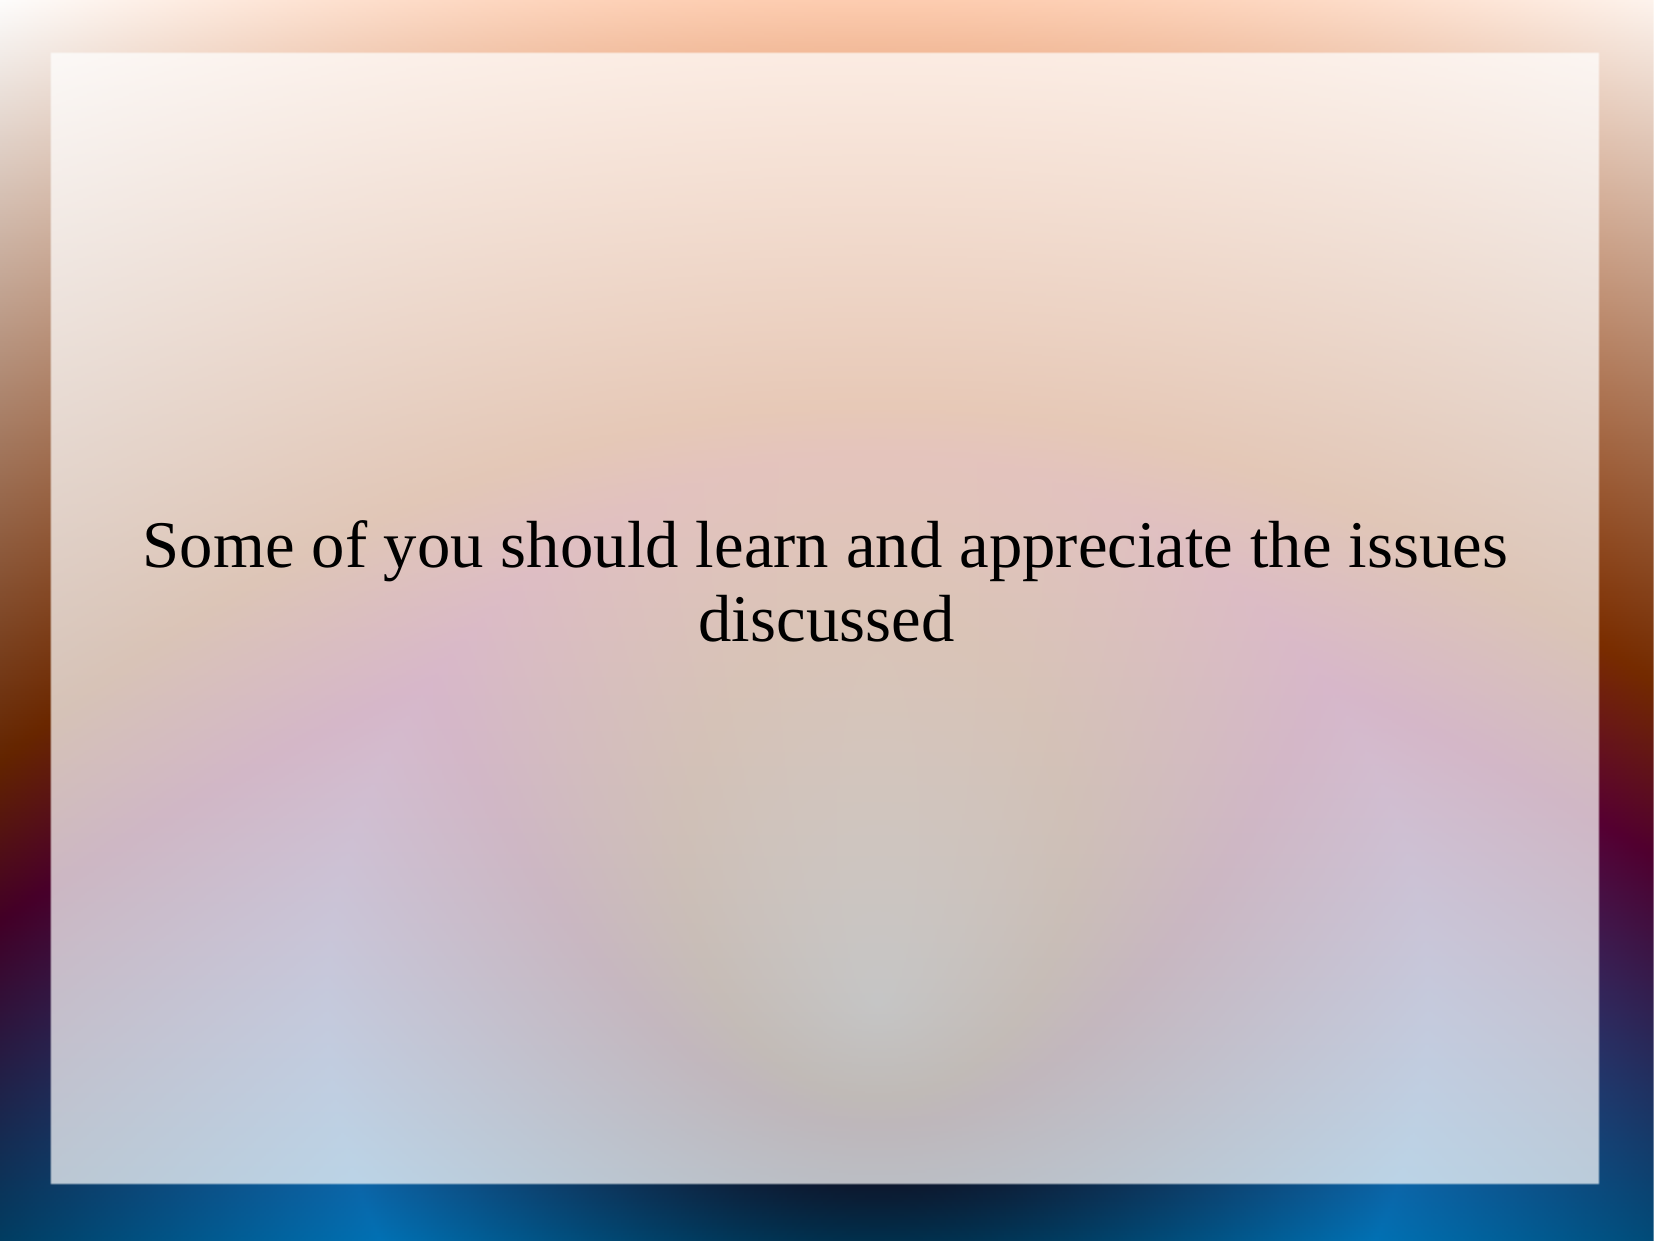

# Some of you should learn and appreciate the issues discussed